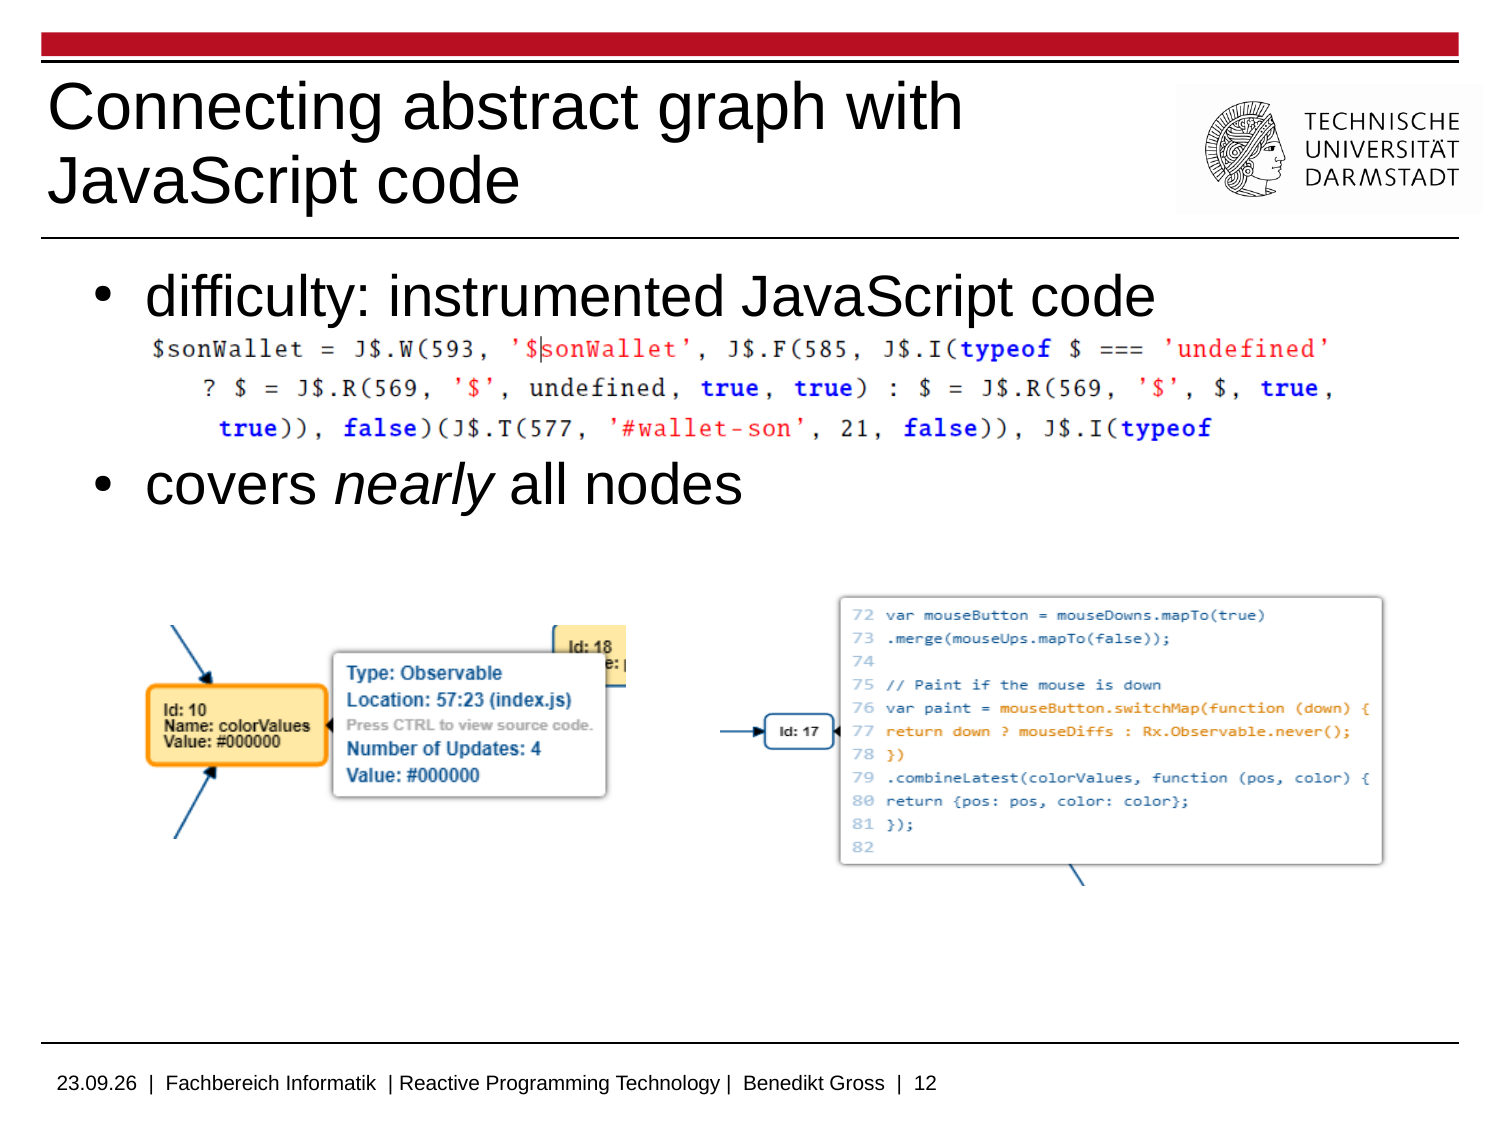

# Connecting abstract graph with JavaScript code
difficulty: instrumented JavaScript code
covers nearly all nodes